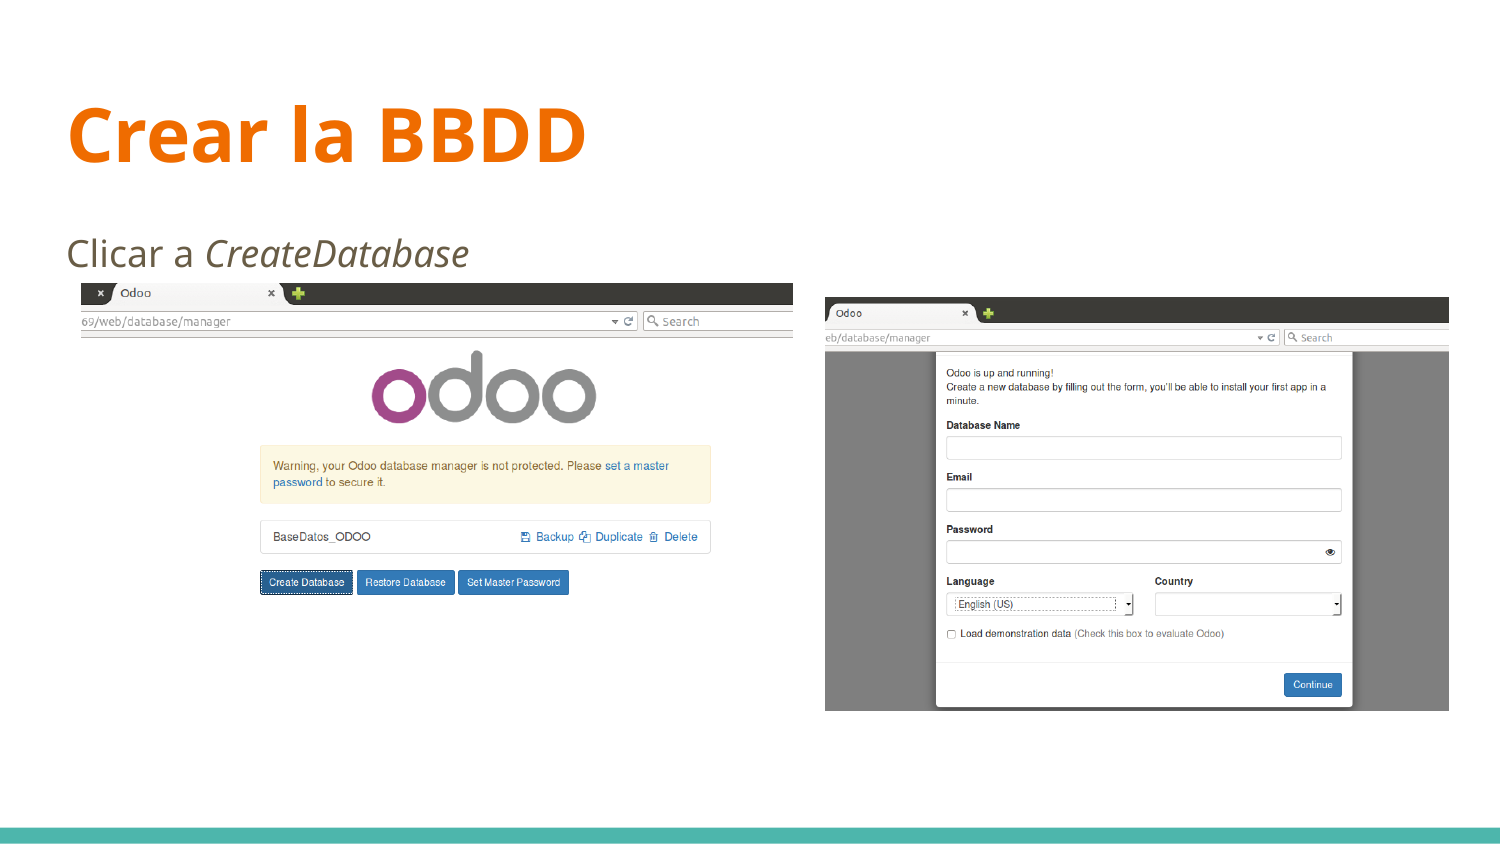

# Crear la BBDD
Clicar a CreateDatabase